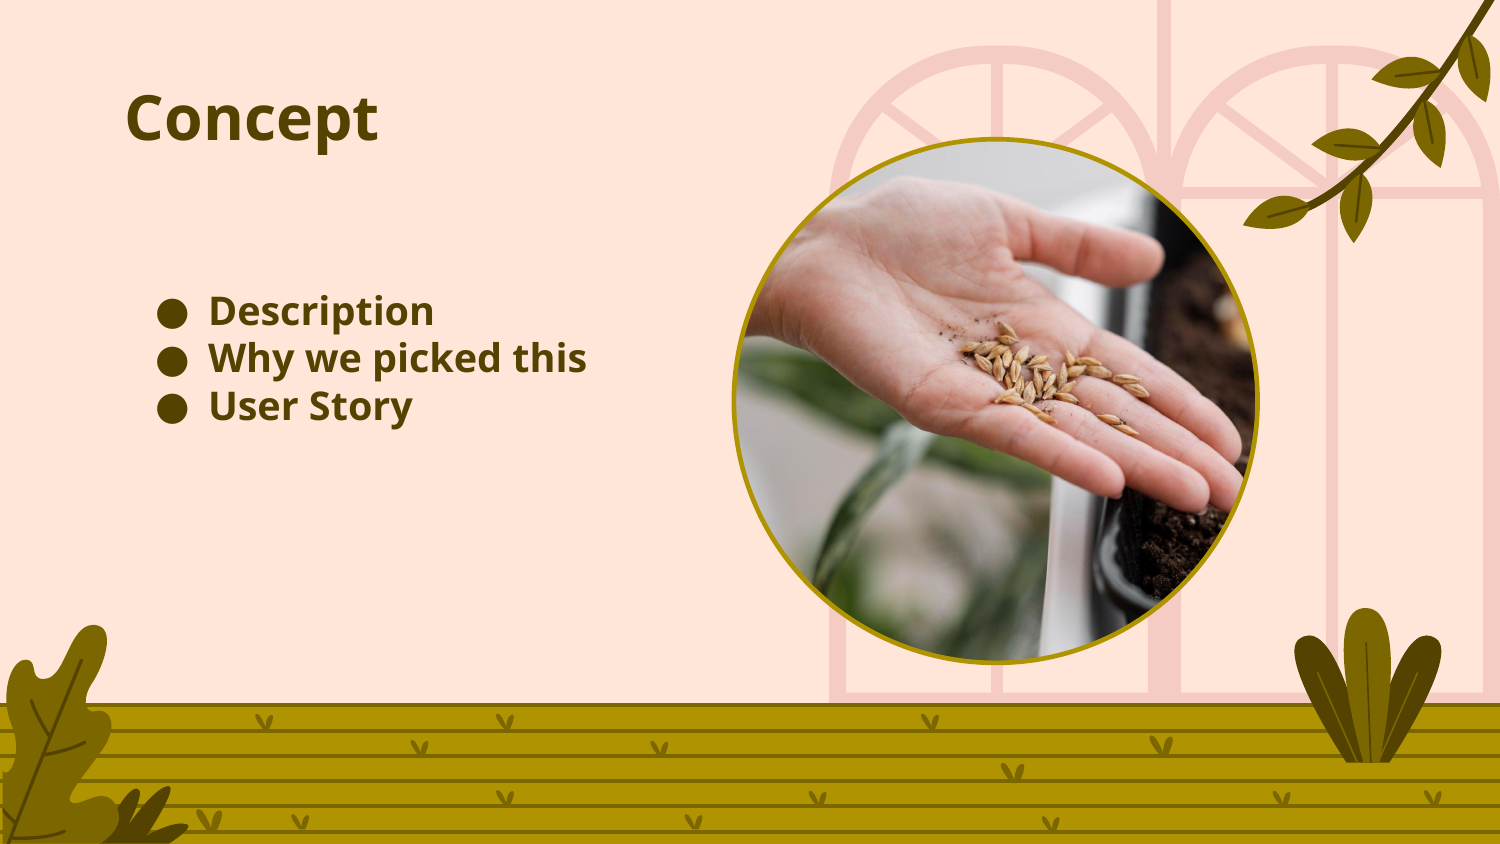

Concept
# Description
Why we picked this
User Story